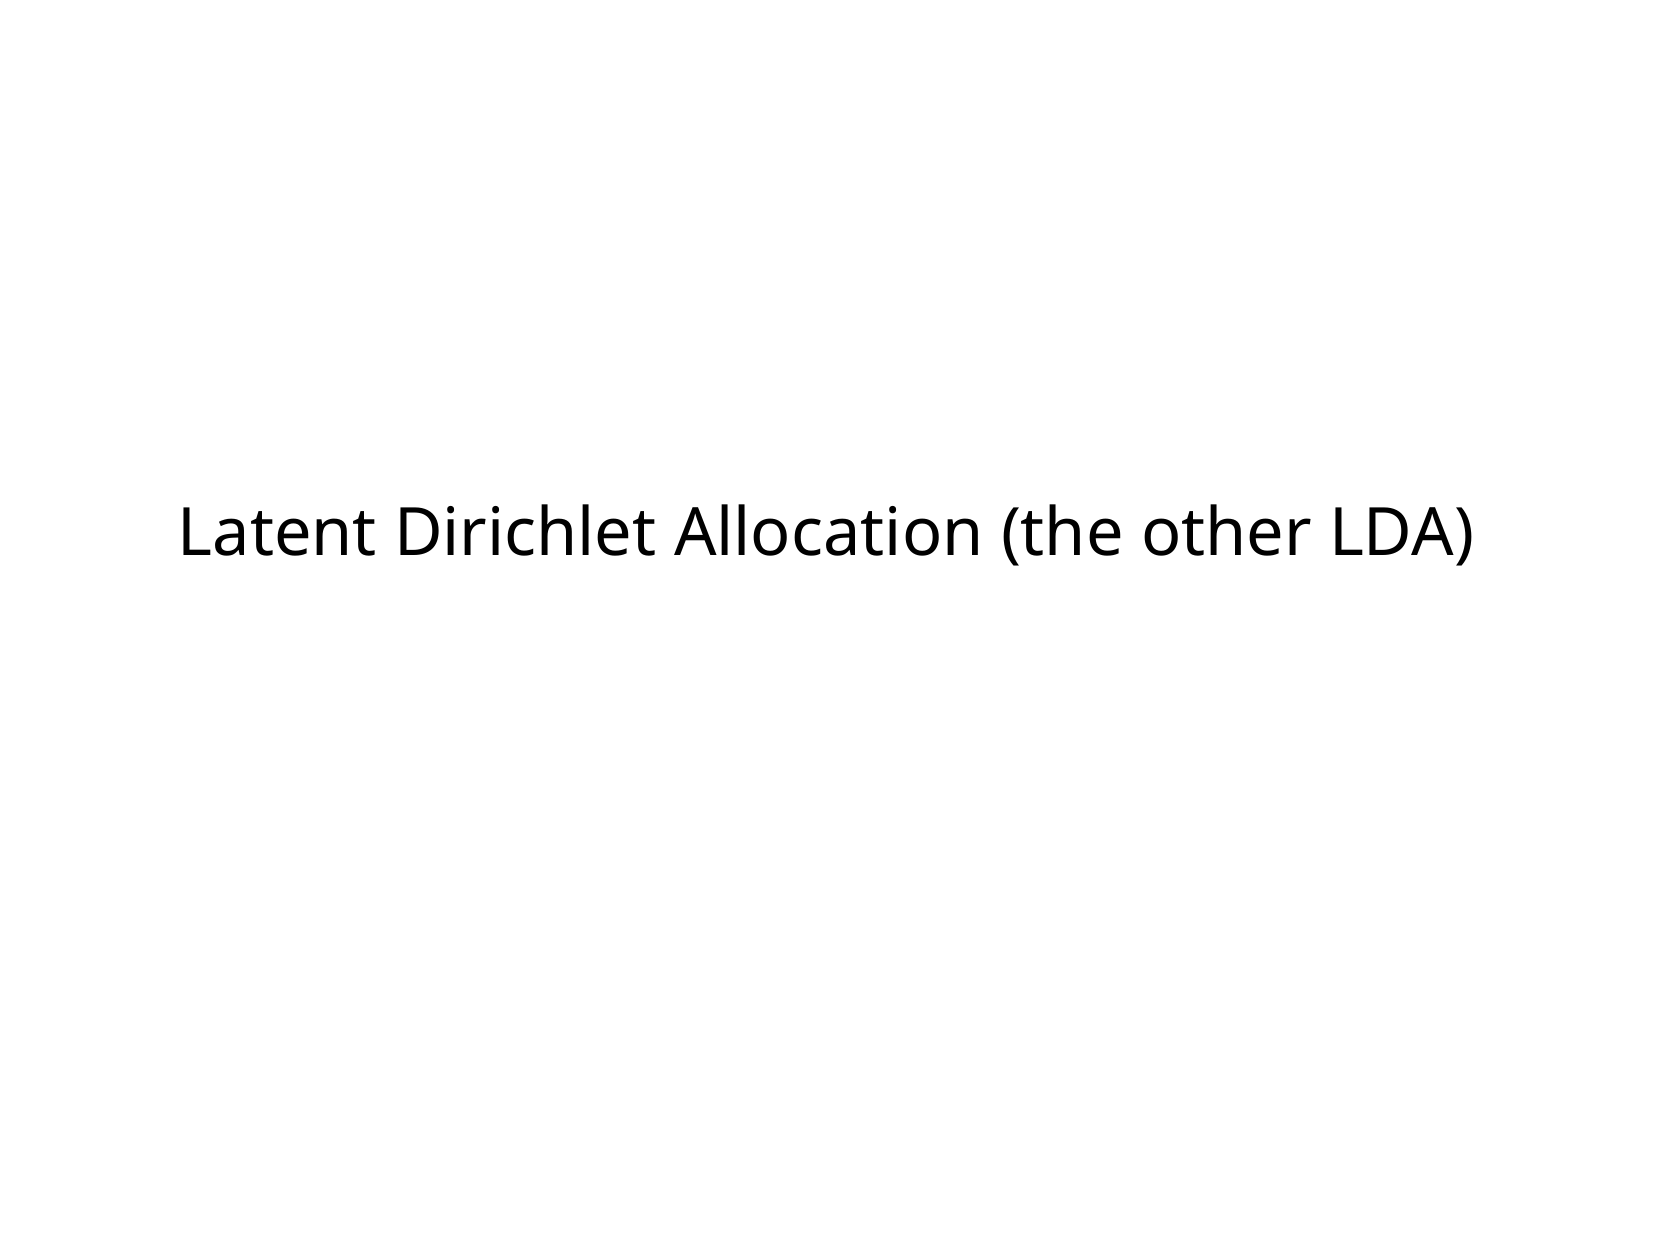

# Latent Dirichlet Allocation (the other LDA)